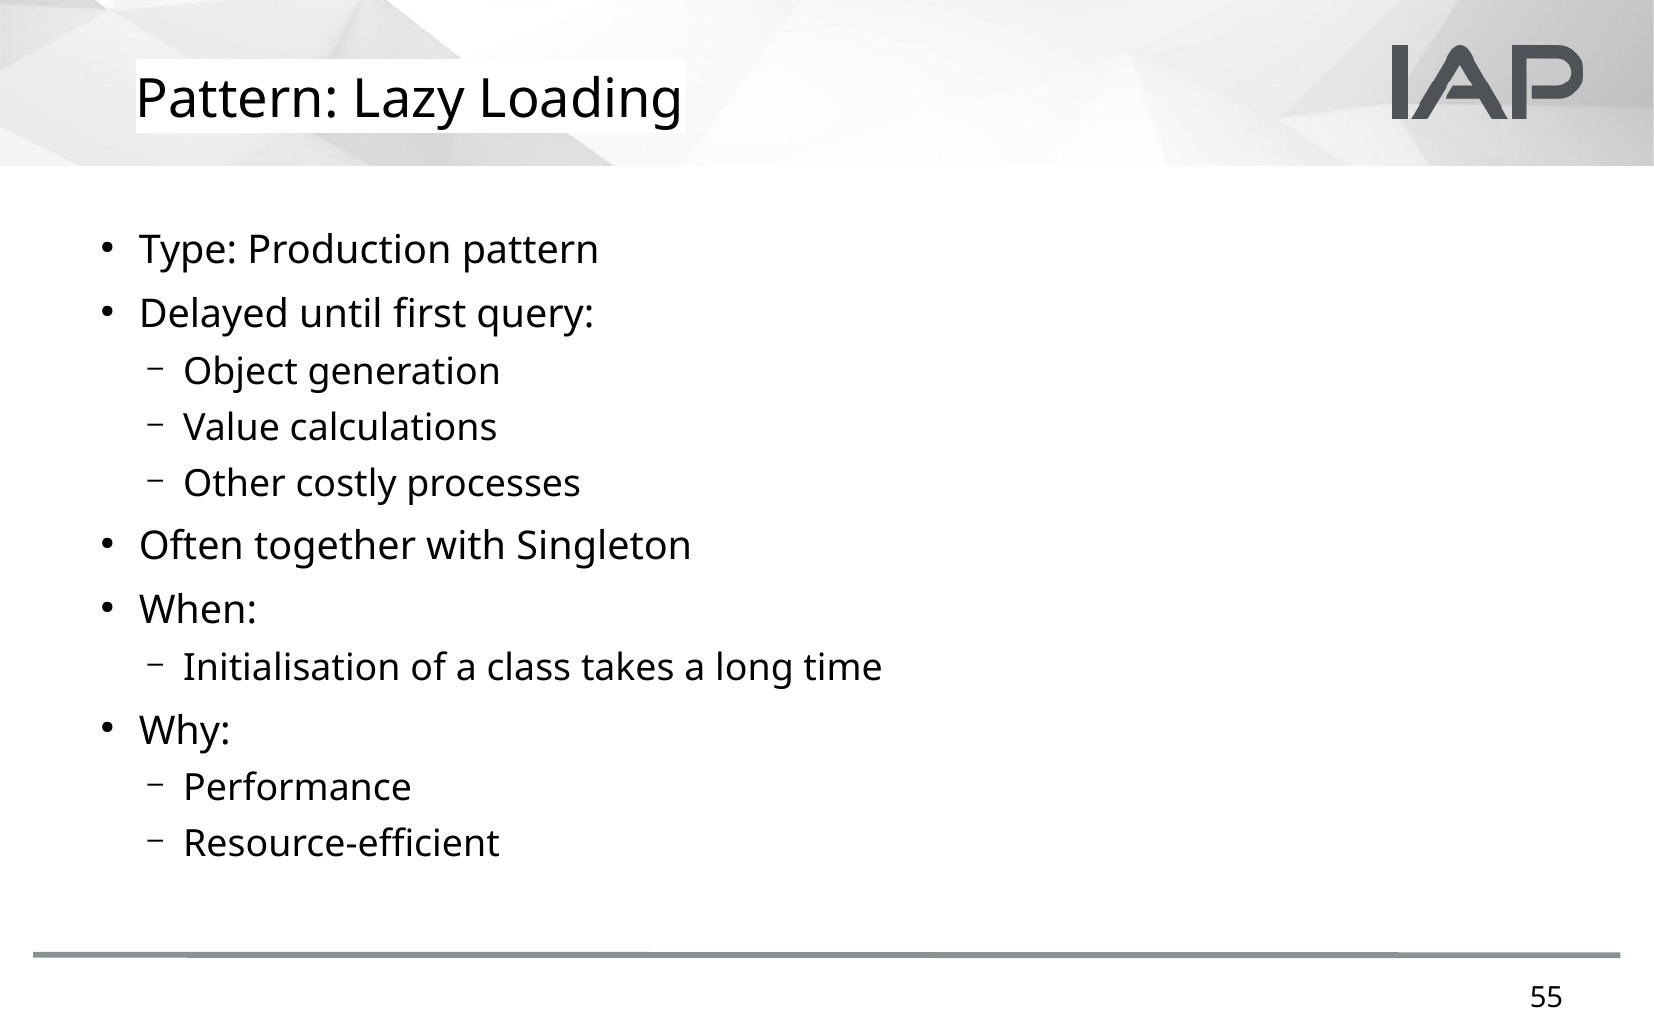

# Pattern: Lazy Loading
Type: Production pattern
Delayed until first query:
Object generation
Value calculations
Other costly processes
Often together with Singleton
When:
Initialisation of a class takes a long time
Why:
Performance
Resource-efficient
55